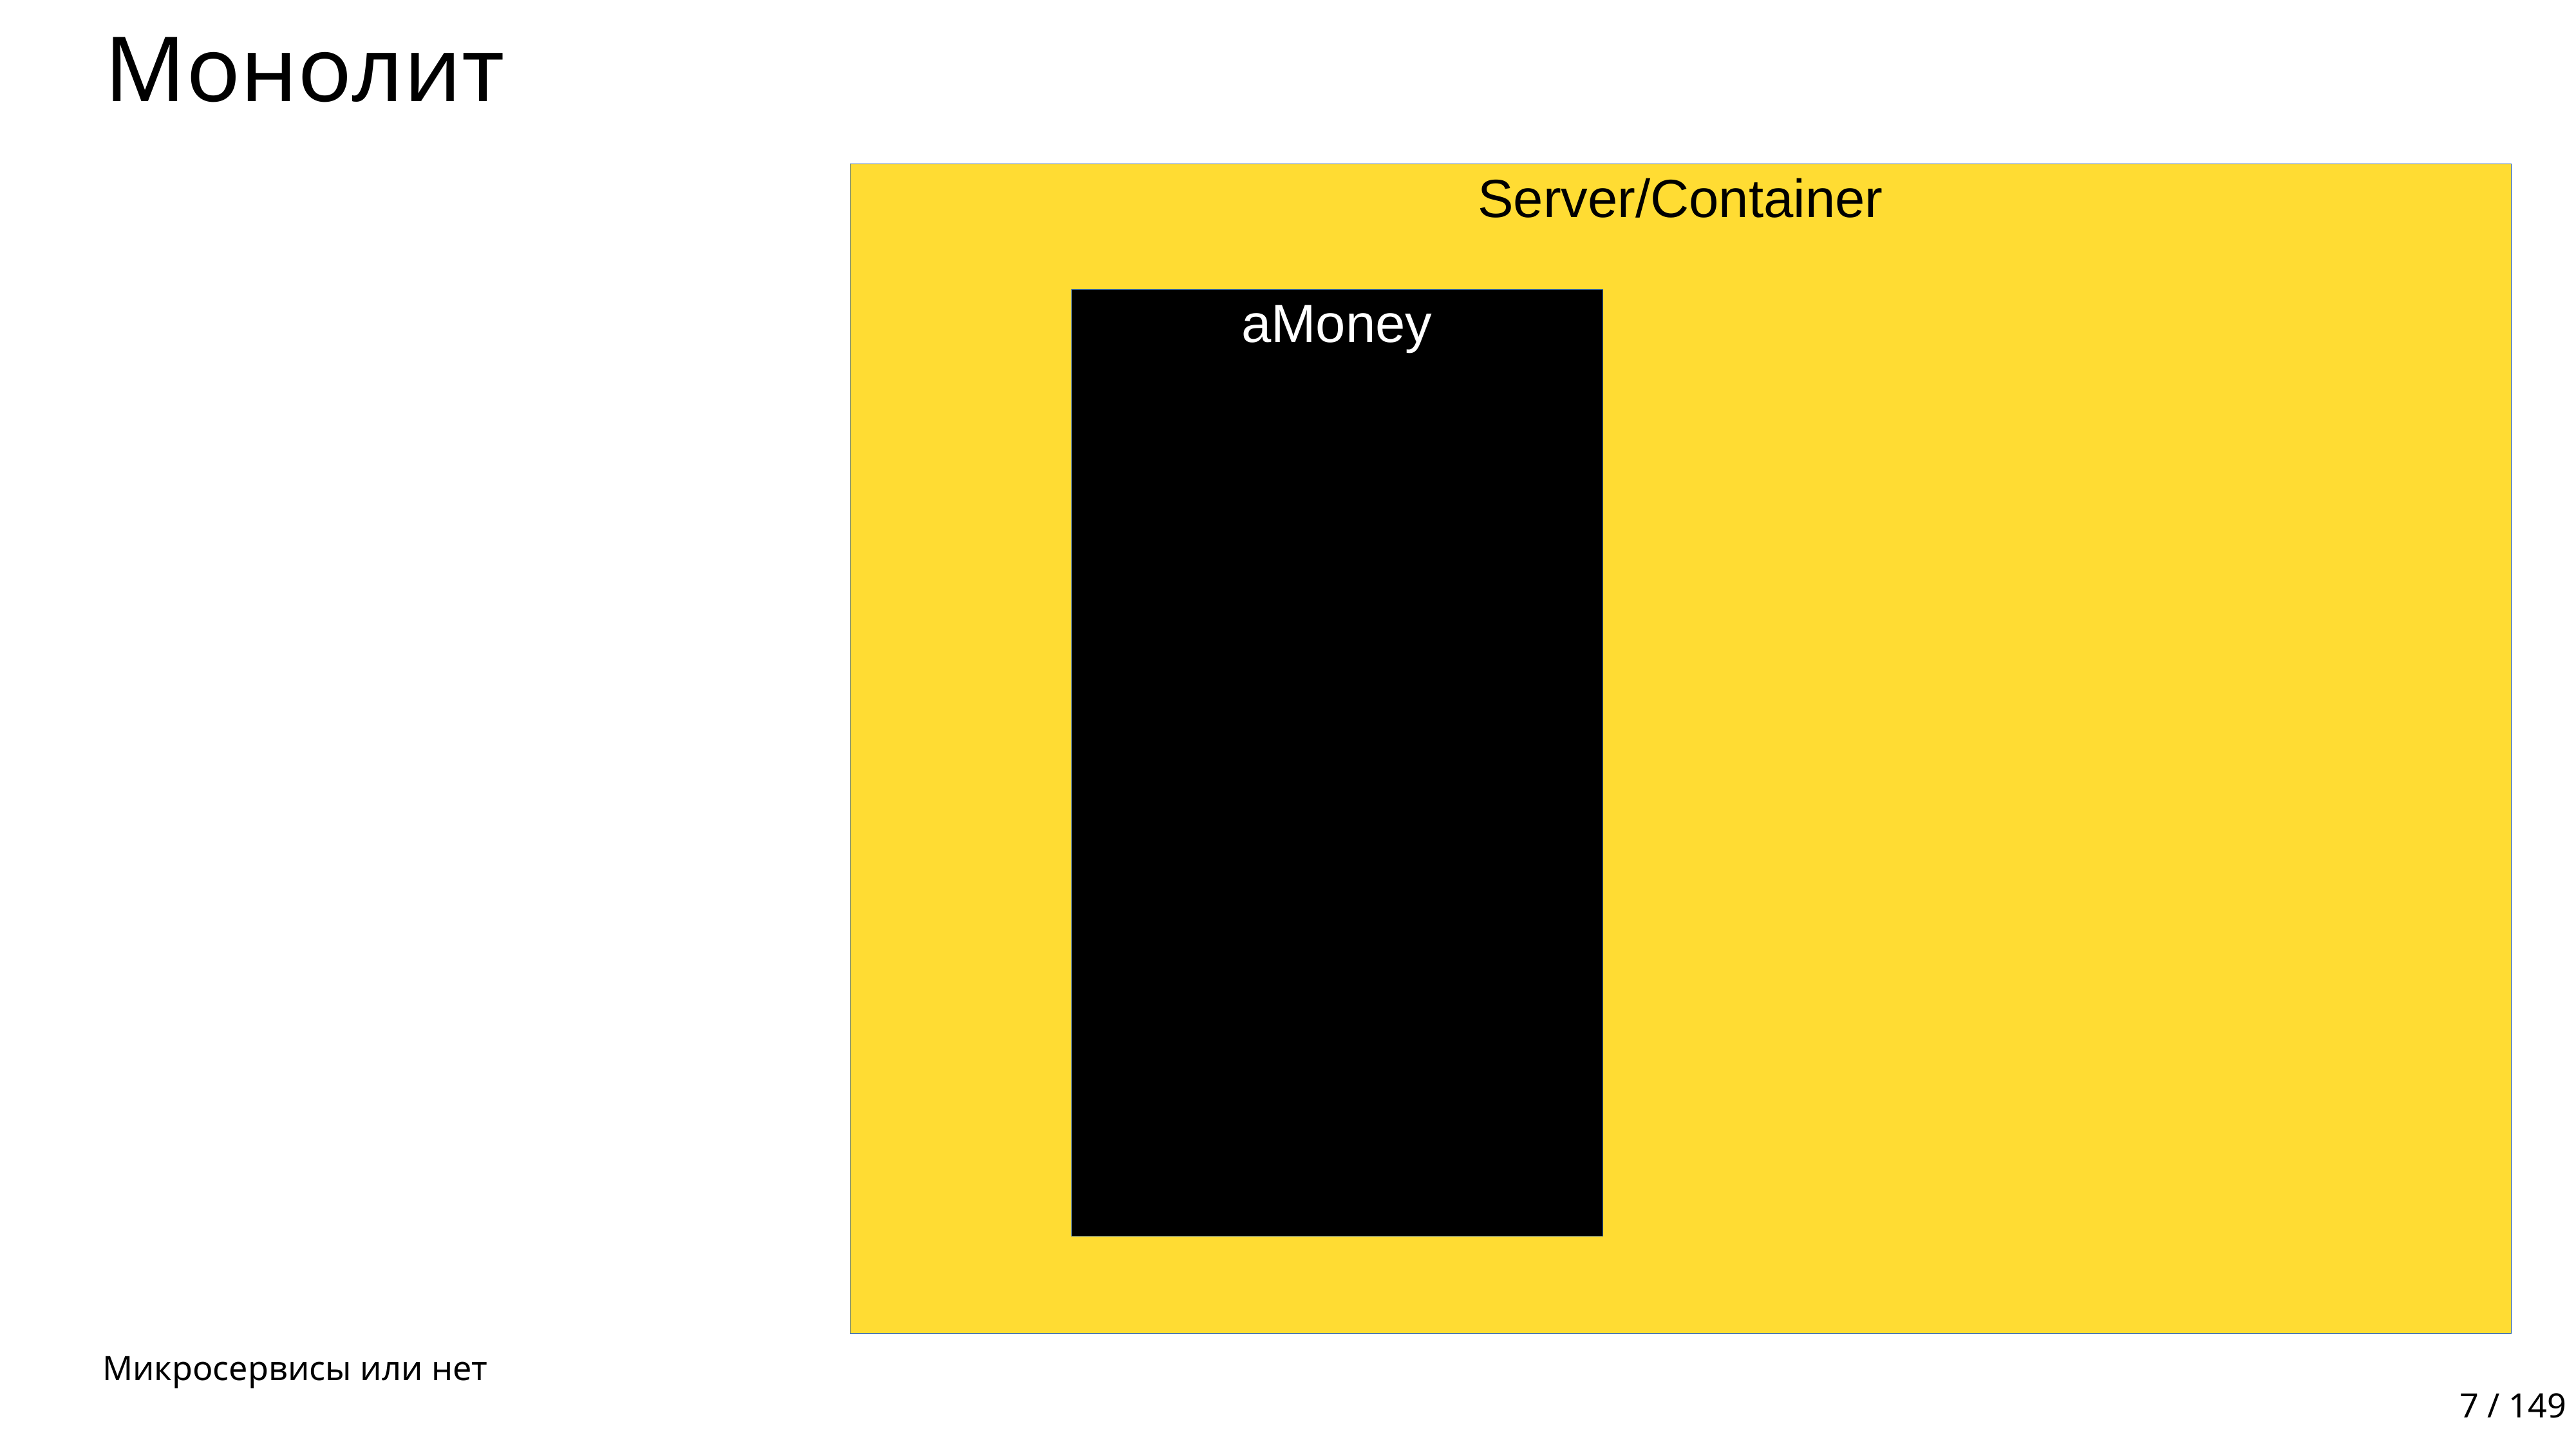

Монолит
Server/Container
aMoney
# Микросервисы или нет